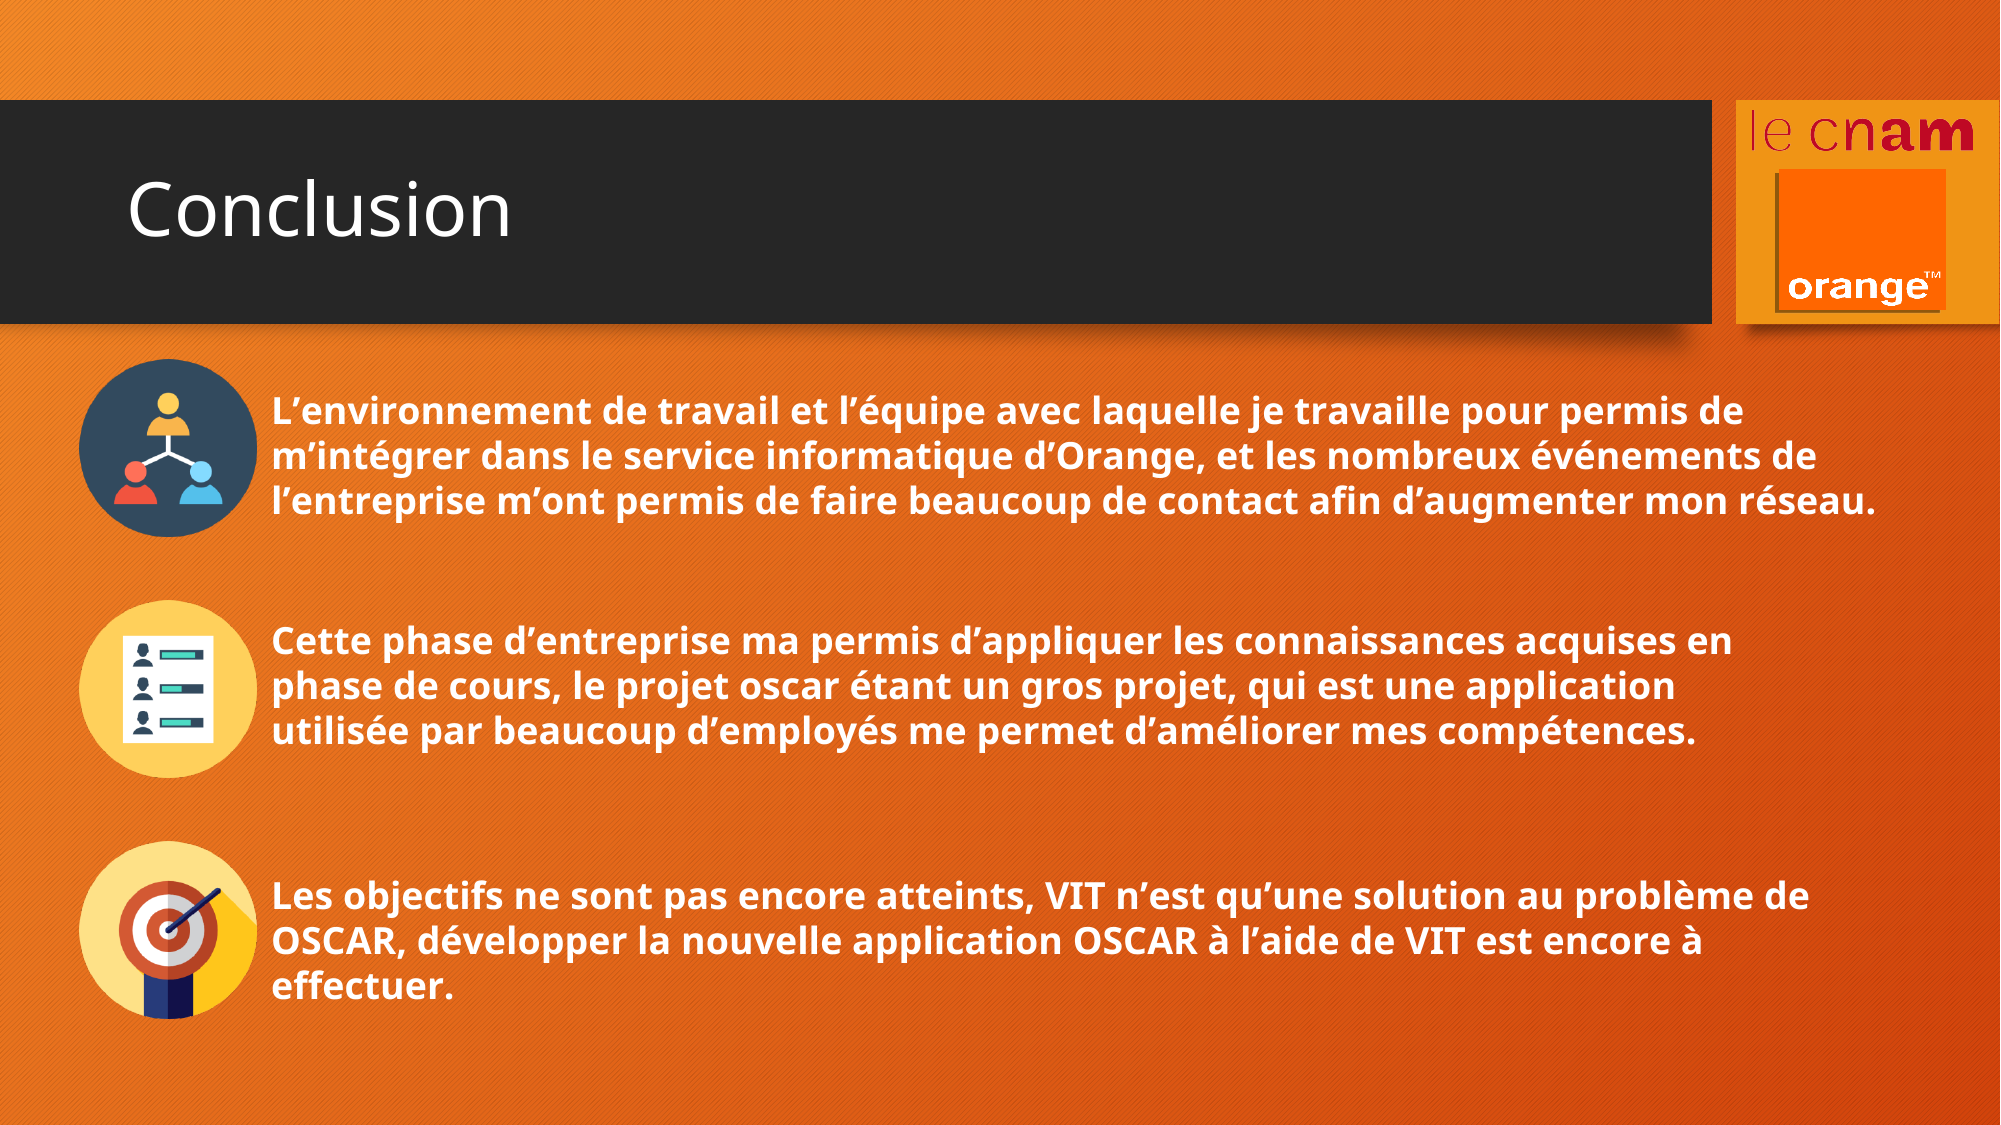

# Conclusion
L’environnement de travail et l’équipe avec laquelle je travaille pour permis de m’intégrer dans le service informatique d’Orange, et les nombreux événements de l’entreprise m’ont permis de faire beaucoup de contact afin d’augmenter mon réseau.
Cette phase d’entreprise ma permis d’appliquer les connaissances acquises en phase de cours, le projet oscar étant un gros projet, qui est une application utilisée par beaucoup d’employés me permet d’améliorer mes compétences.
Les objectifs ne sont pas encore atteints, VIT n’est qu’une solution au problème de OSCAR, développer la nouvelle application OSCAR à l’aide de VIT est encore à effectuer.